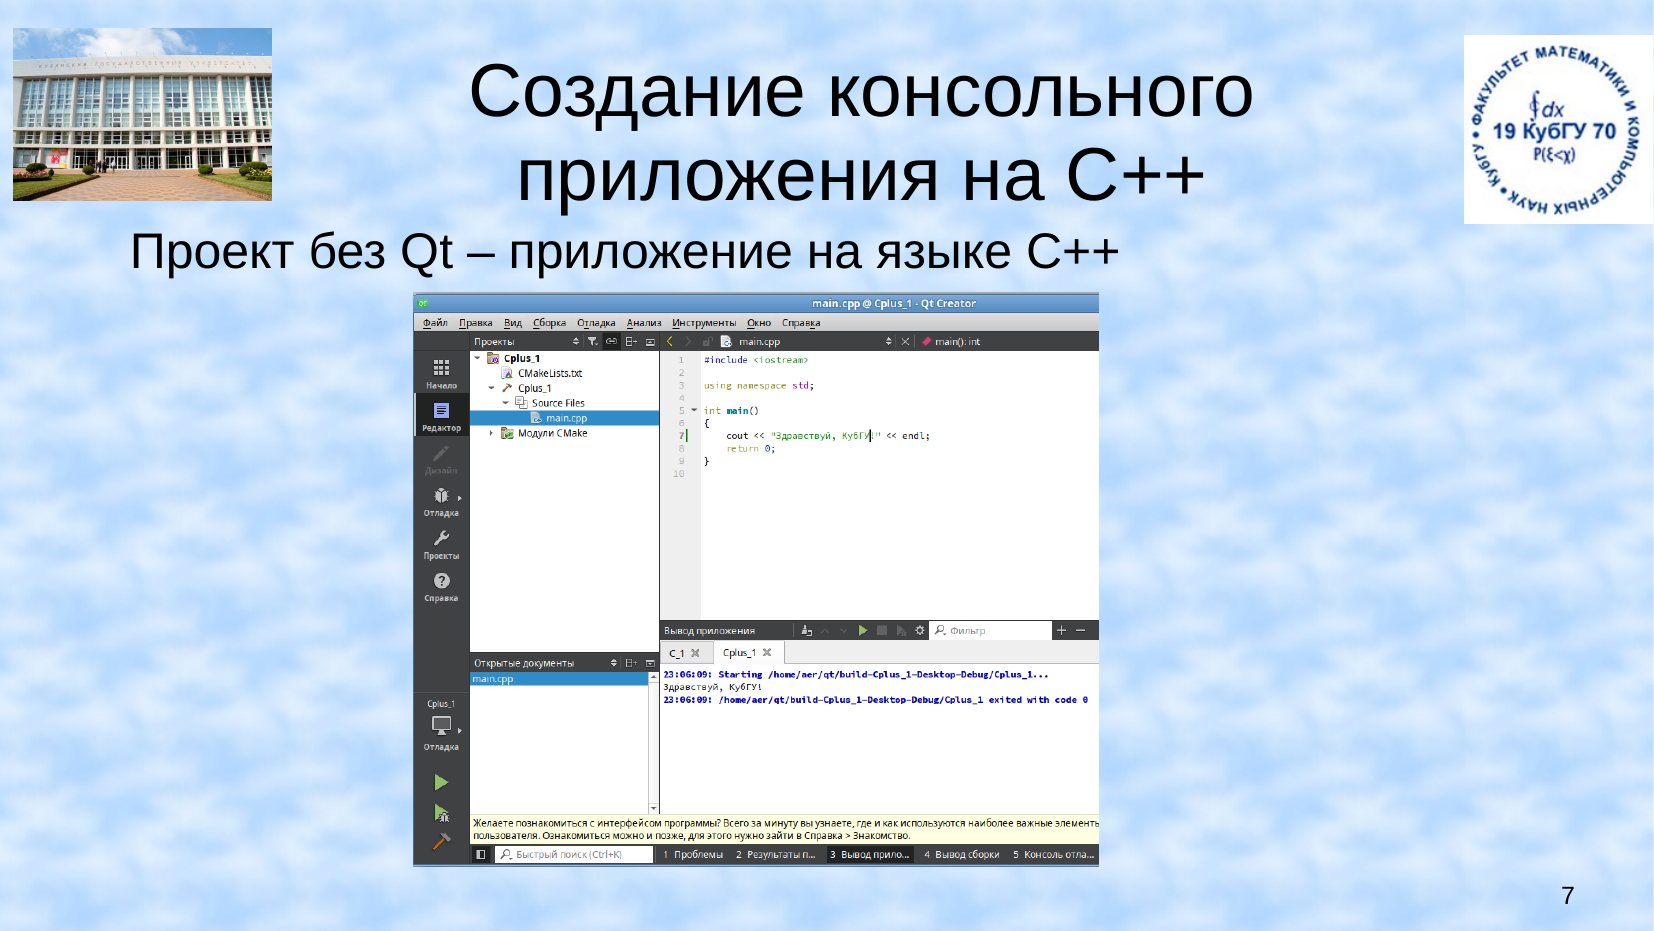

# Создание консольного приложения на С++
Проект без Qt – приложение на языке С++